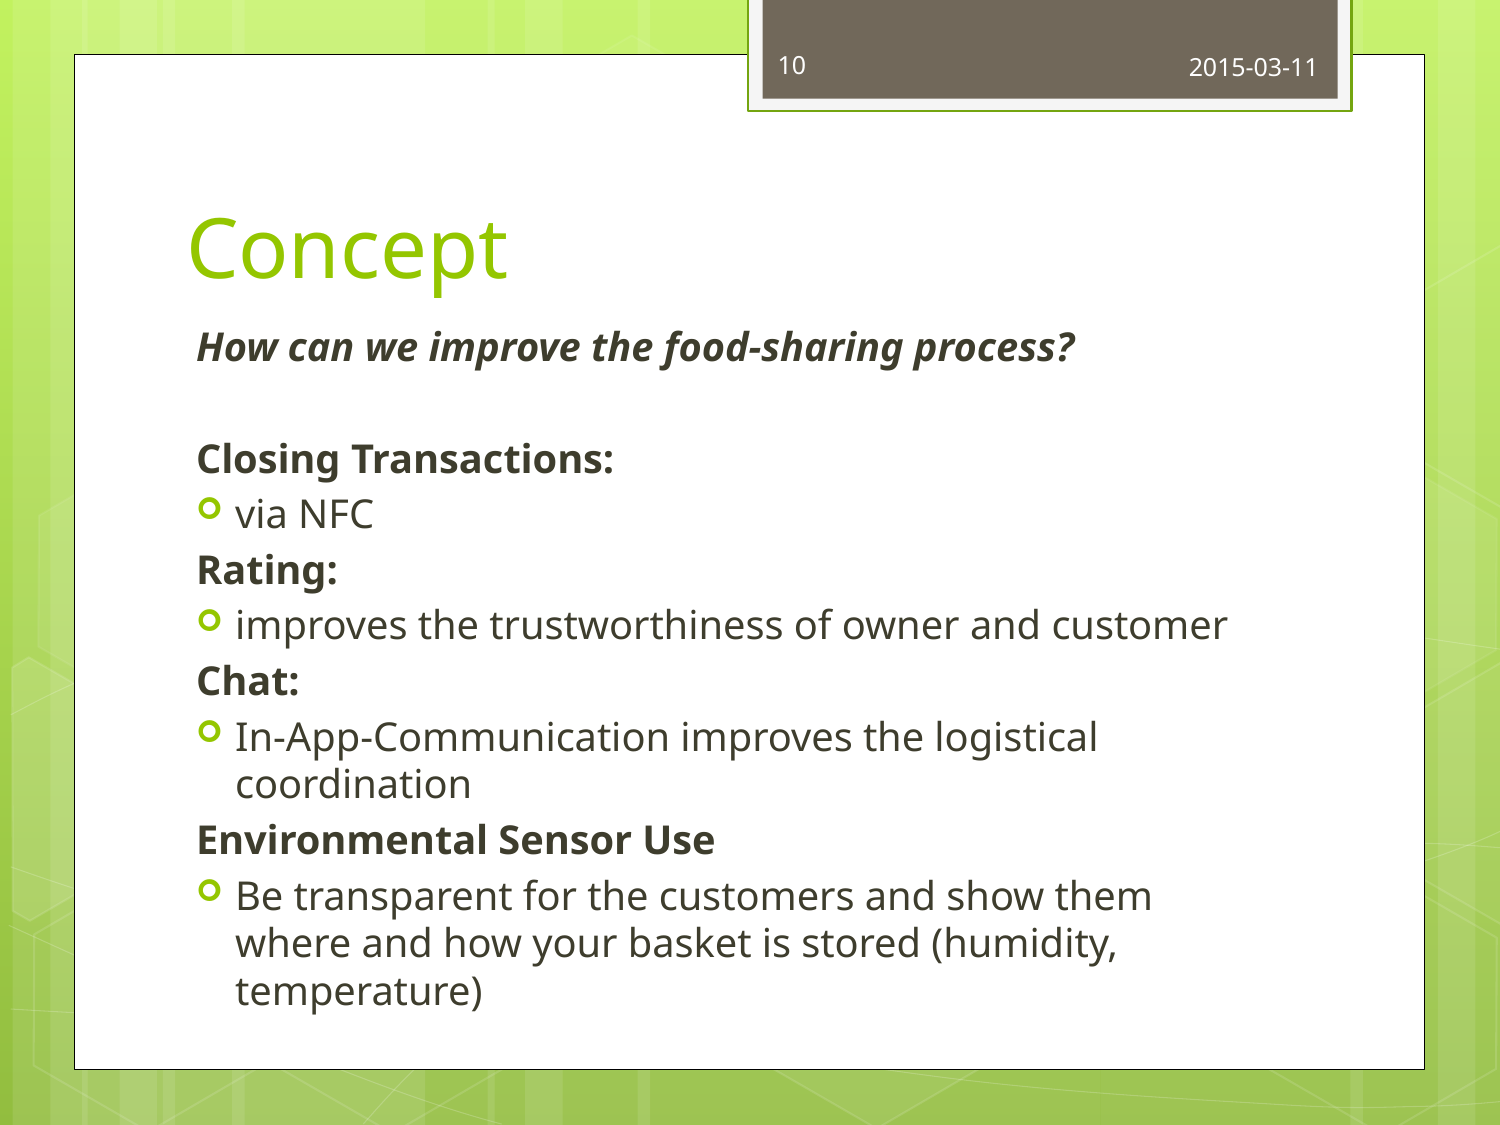

2015-03-11
# Concept
How can we improve the food-sharing process?
Closing Transactions:
via NFC
Rating:
improves the trustworthiness of owner and customer
Chat:
In-App-Communication improves the logistical coordination
Environmental Sensor Use
Be transparent for the customers and show them where and how your basket is stored (humidity, temperature)